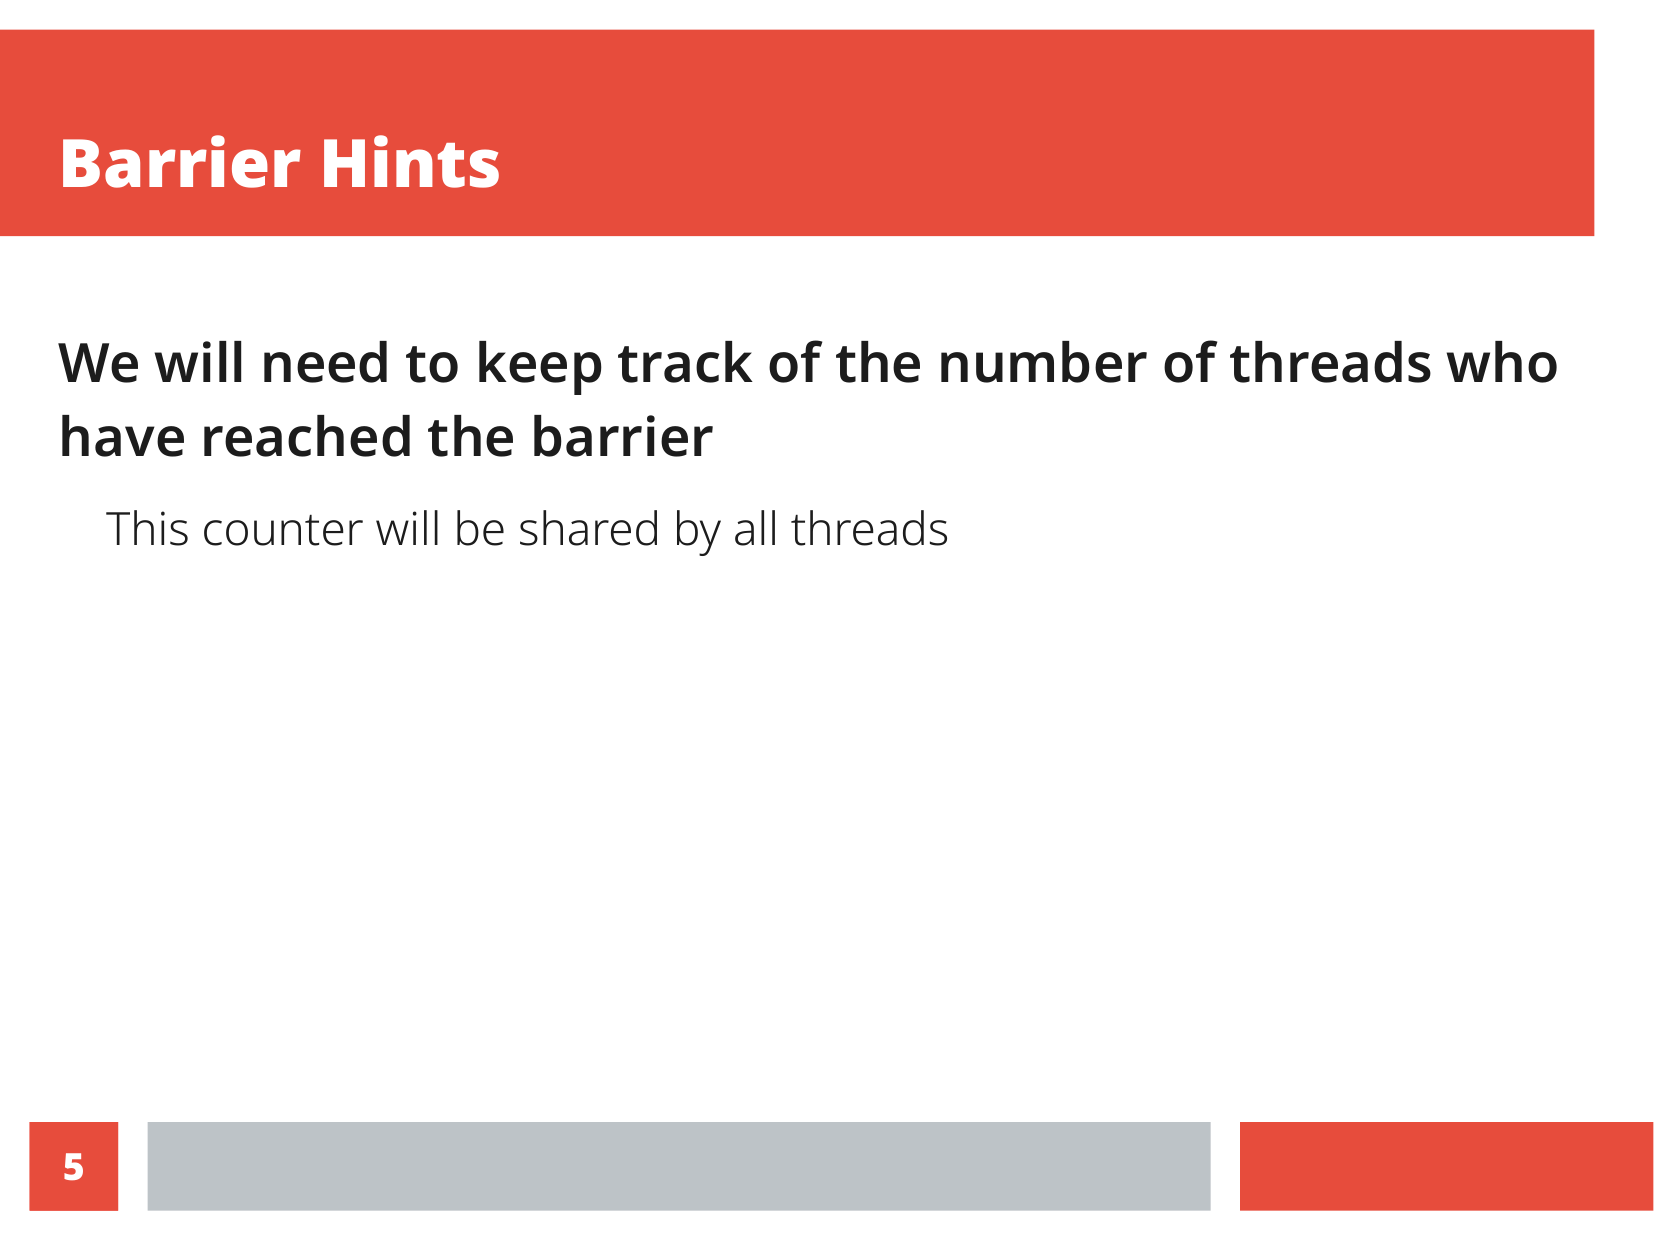

# Barrier Hints
We will need to keep track of the number of threads who have reached the barrier
This counter will be shared by all threads
5